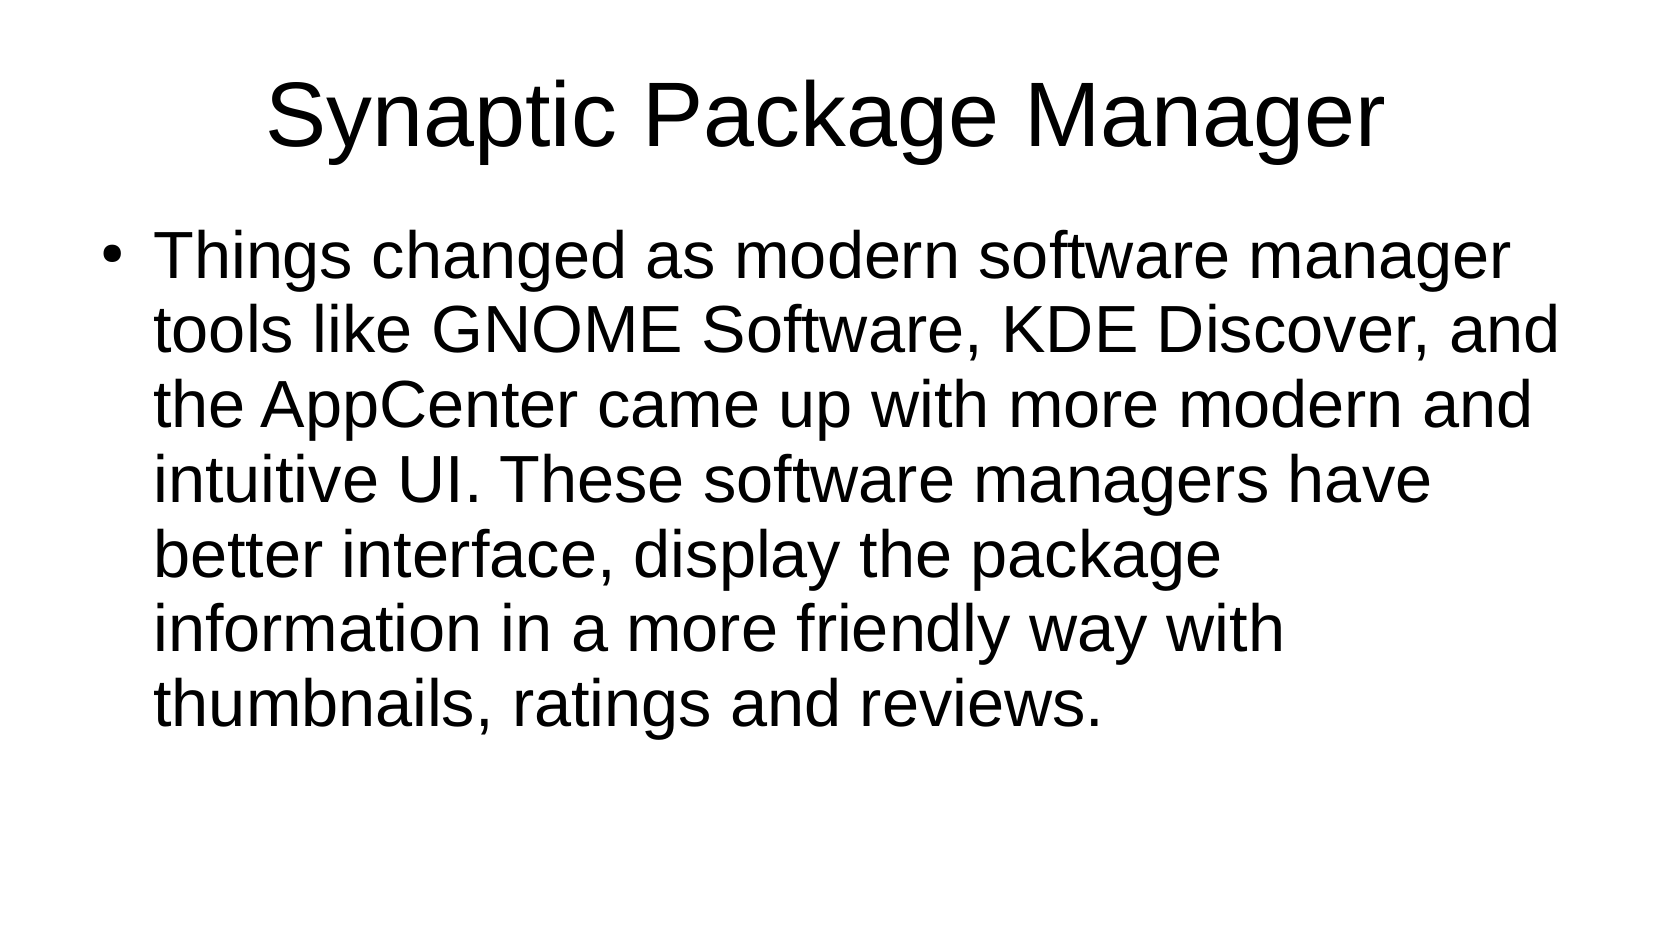

# Synaptic Package Manager
Things changed as modern software manager tools like GNOME Software, KDE Discover, and the AppCenter came up with more modern and intuitive UI. These software managers have better interface, display the package information in a more friendly way with thumbnails, ratings and reviews.